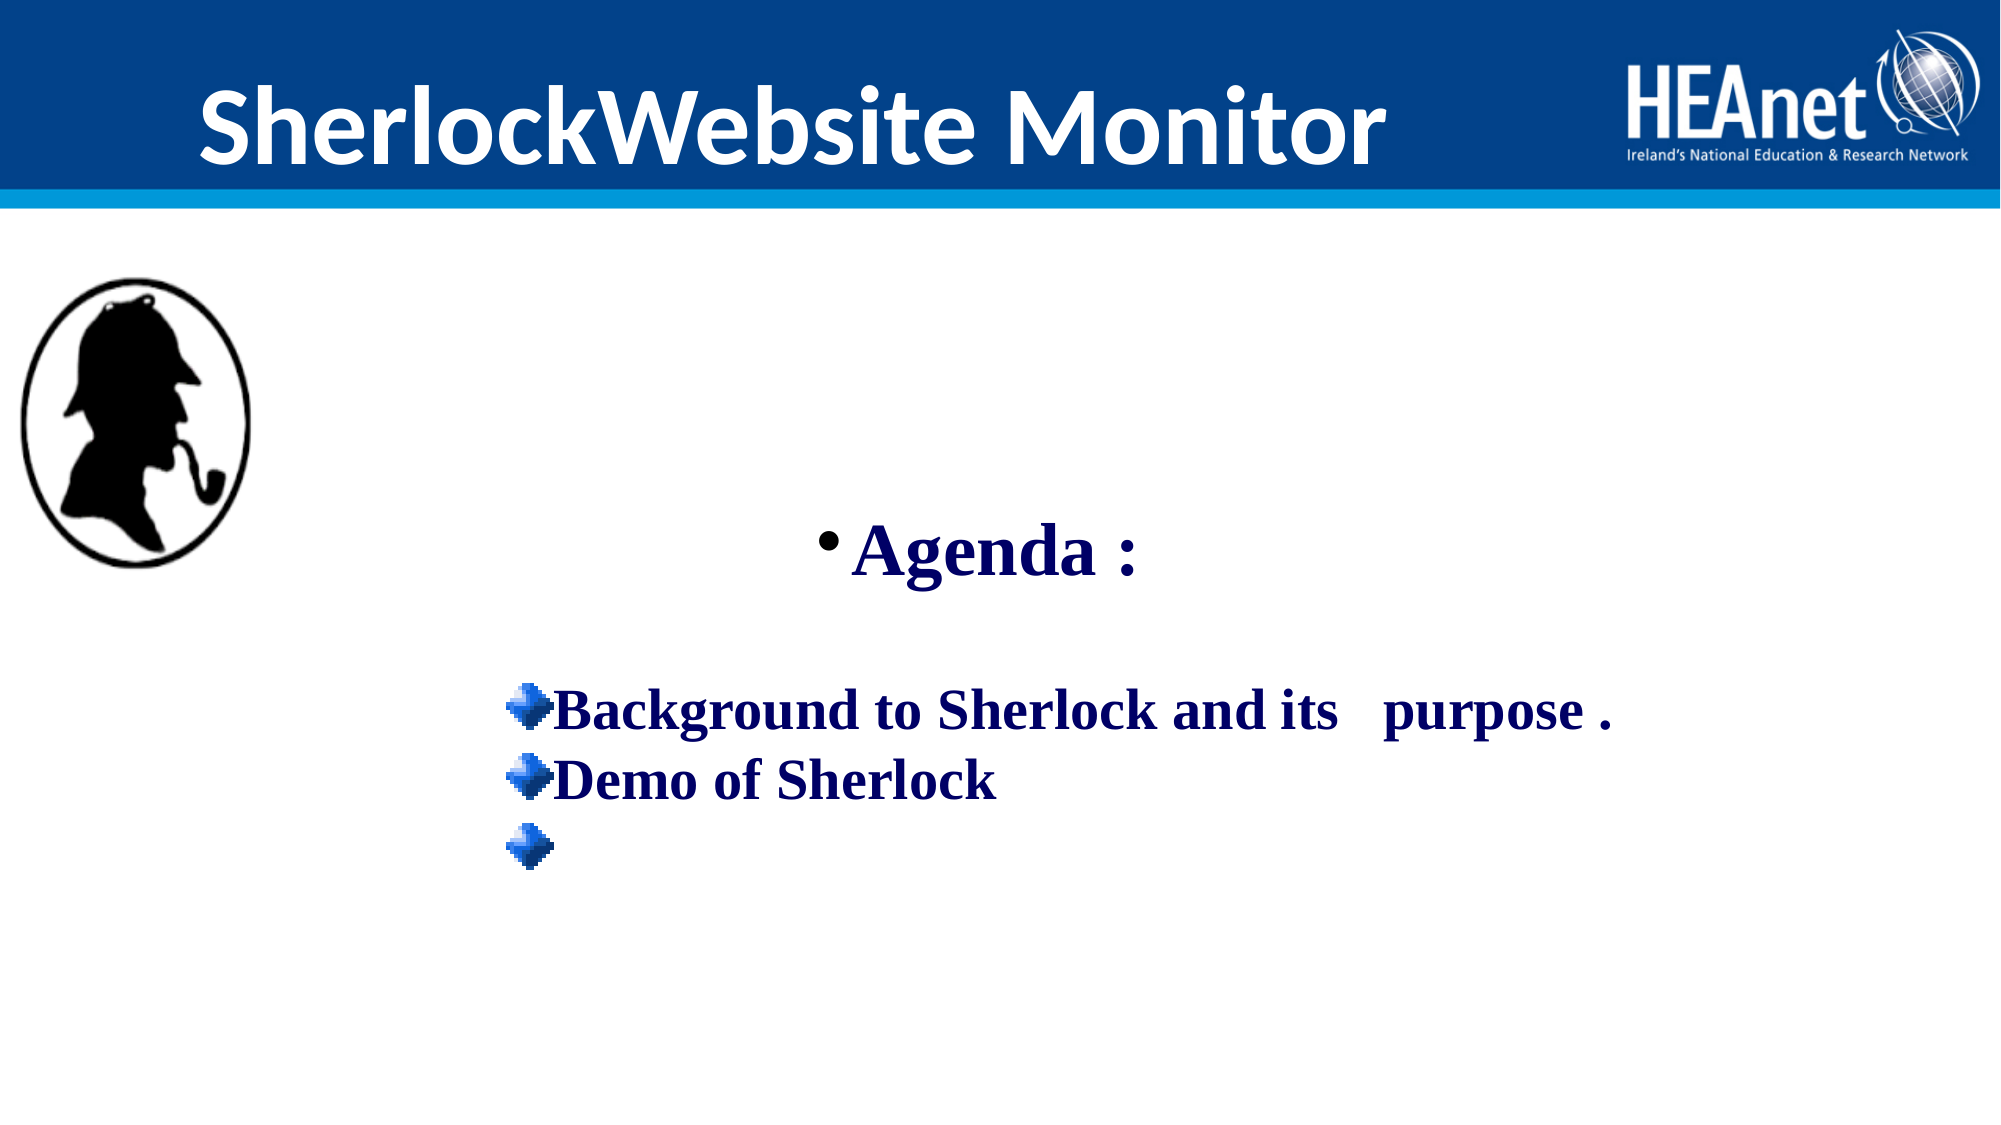

SherlockWebsite Monitor
Agenda :
Background to Sherlock and its	 purpose .
Demo of Sherlock